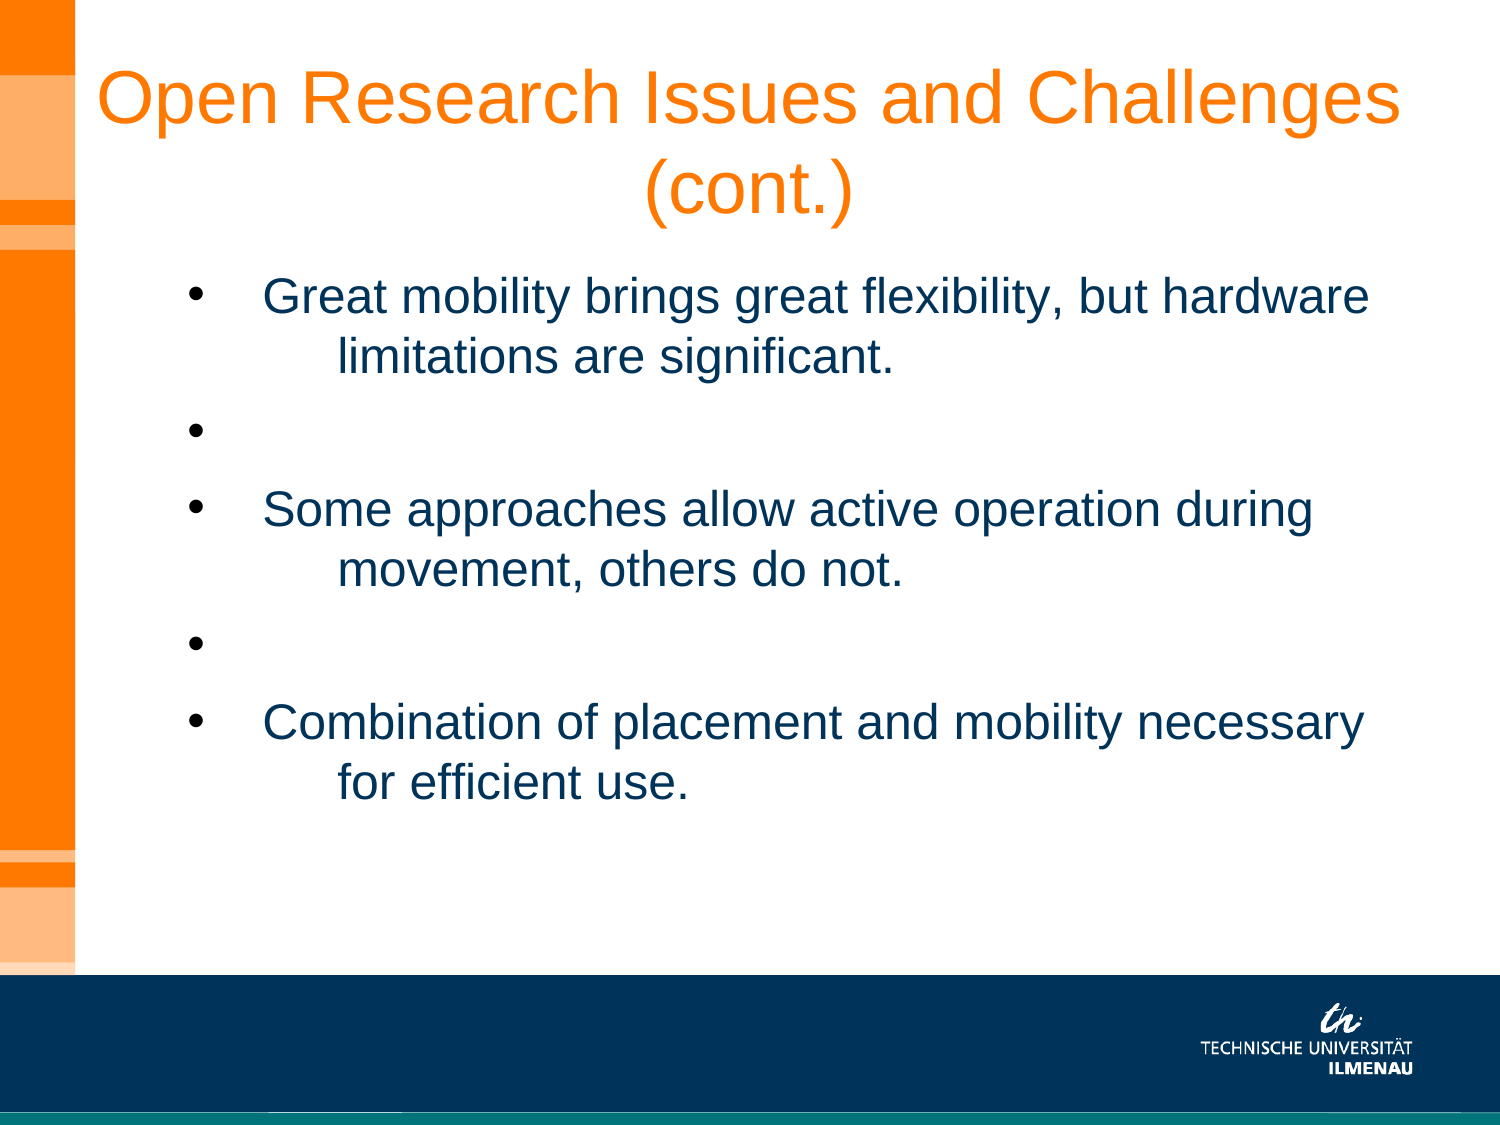

# Open Research Issues and Challenges (cont.)
Great mobility brings great flexibility, but hardware limitations are significant.
Some approaches allow active operation during movement, others do not.
Combination of placement and mobility necessary for efficient use.